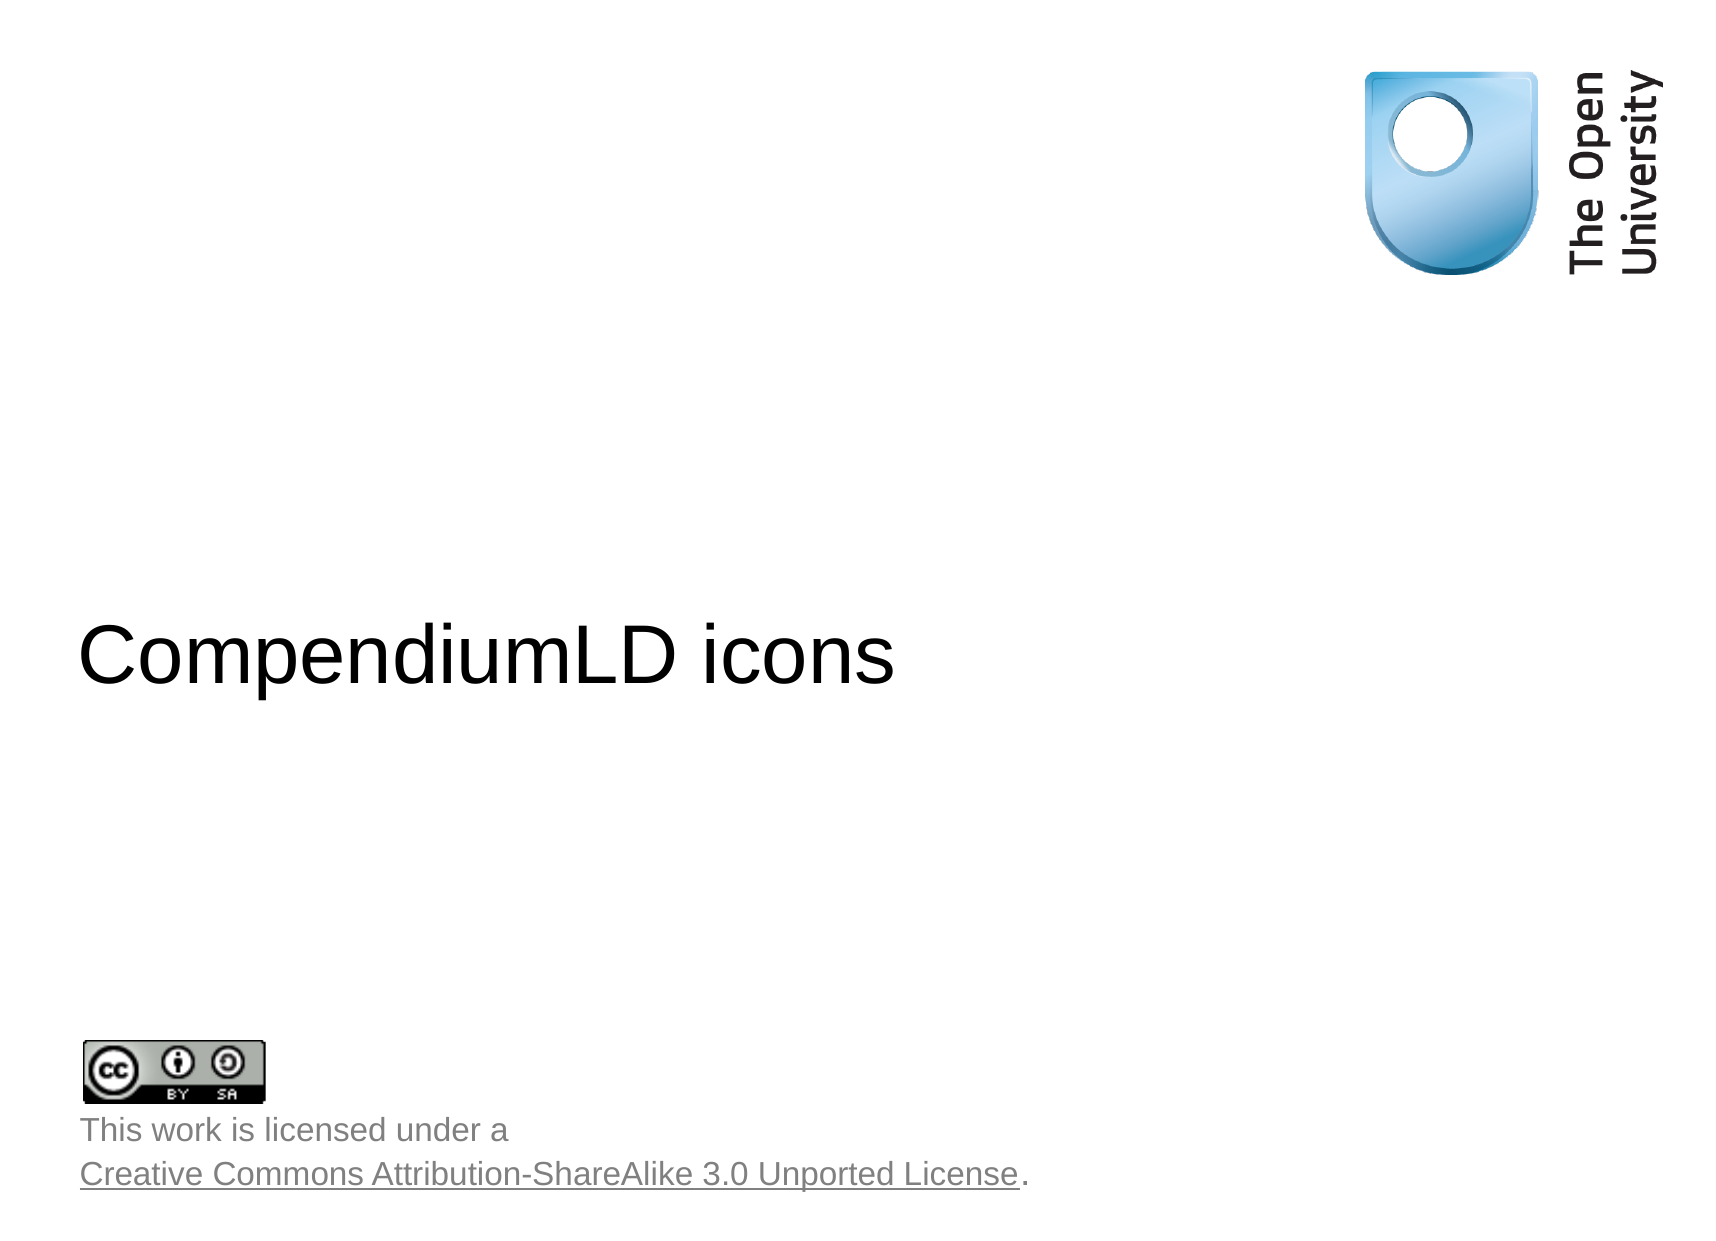

# CompendiumLD icons
This work is licensed under a Creative Commons Attribution-ShareAlike 3.0 Unported License.